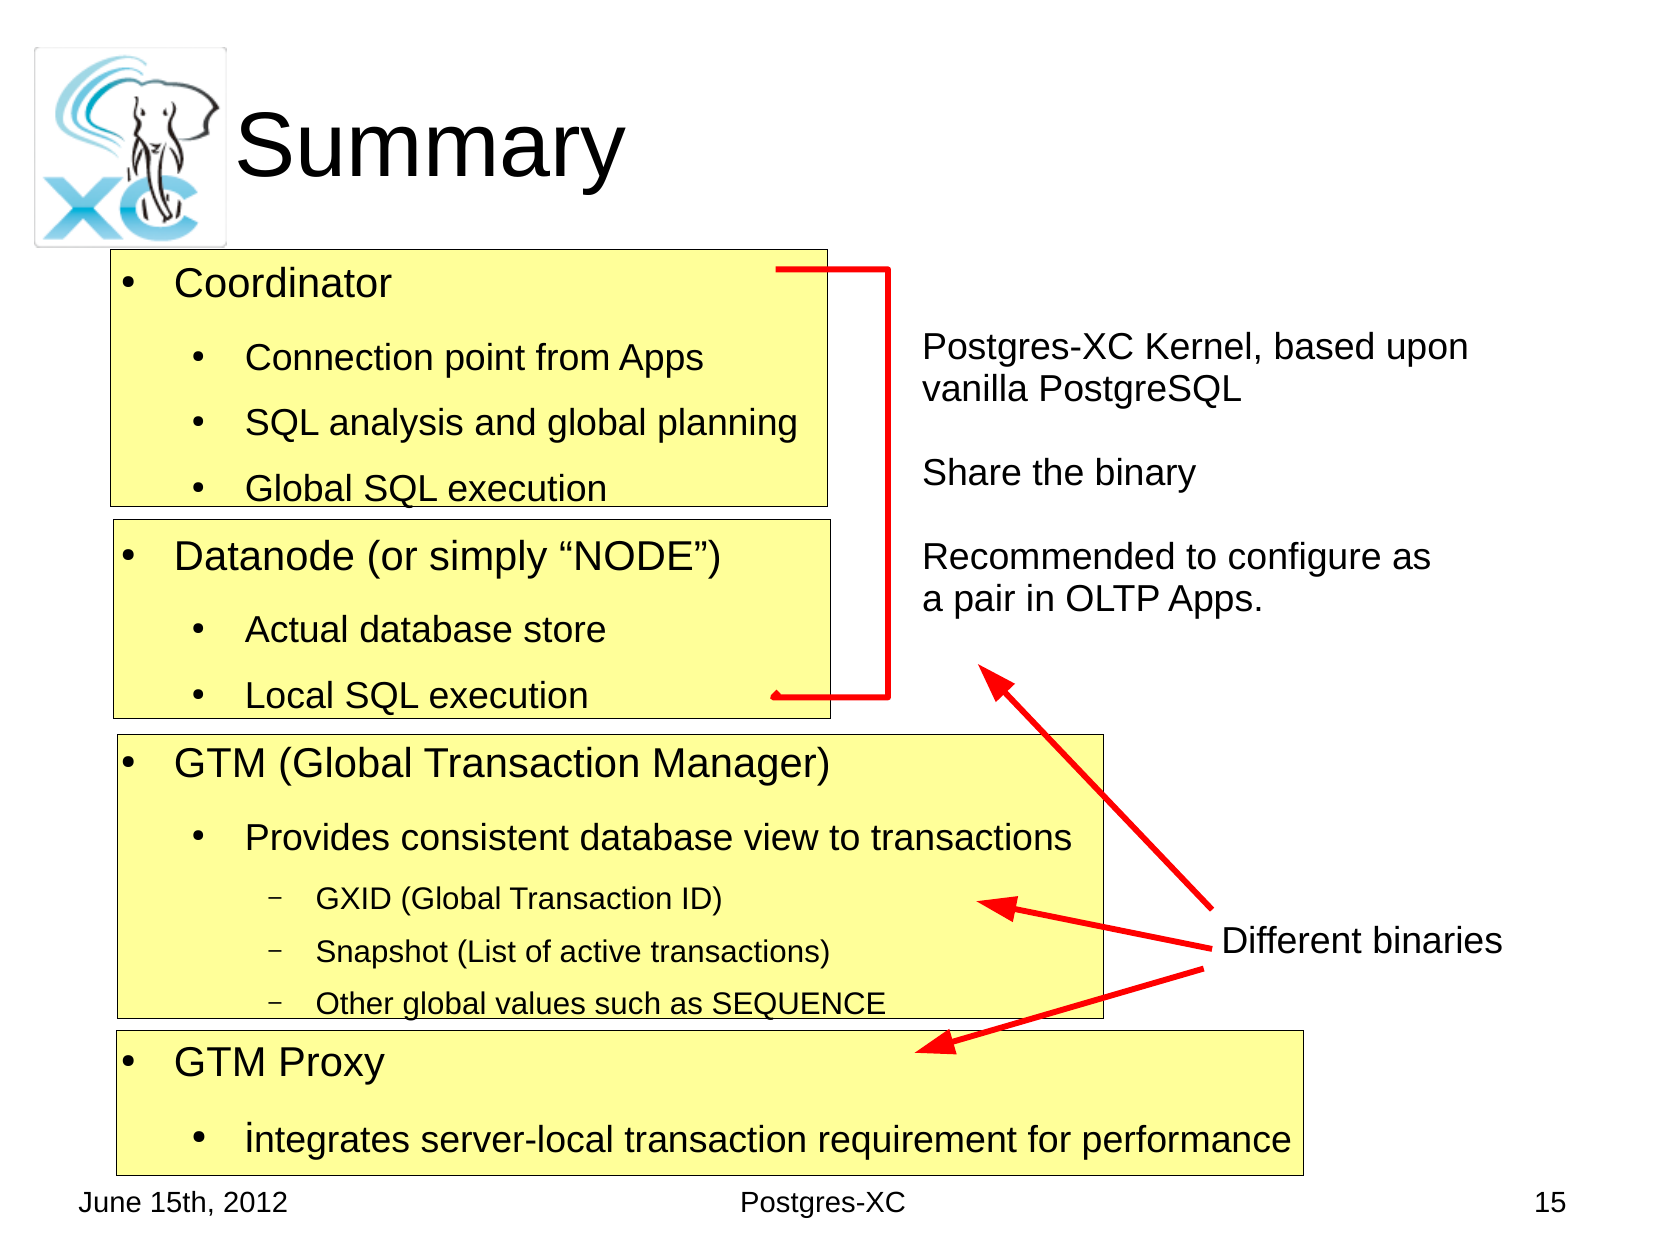

# Summary
Coordinator
Connection point from Apps
SQL analysis and global planning
Global SQL execution
Datanode (or simply “NODE”)
Actual database store
Local SQL execution
GTM (Global Transaction Manager)
Provides consistent database view to transactions
GXID (Global Transaction ID)
Snapshot (List of active transactions)
Other global values such as SEQUENCE
GTM Proxy
integrates server-local transaction requirement for performance
Postgres-XC Kernel, based upon
vanilla PostgreSQL
Share the binary
Recommended to configure as
a pair in OLTP Apps.
Different binaries
15